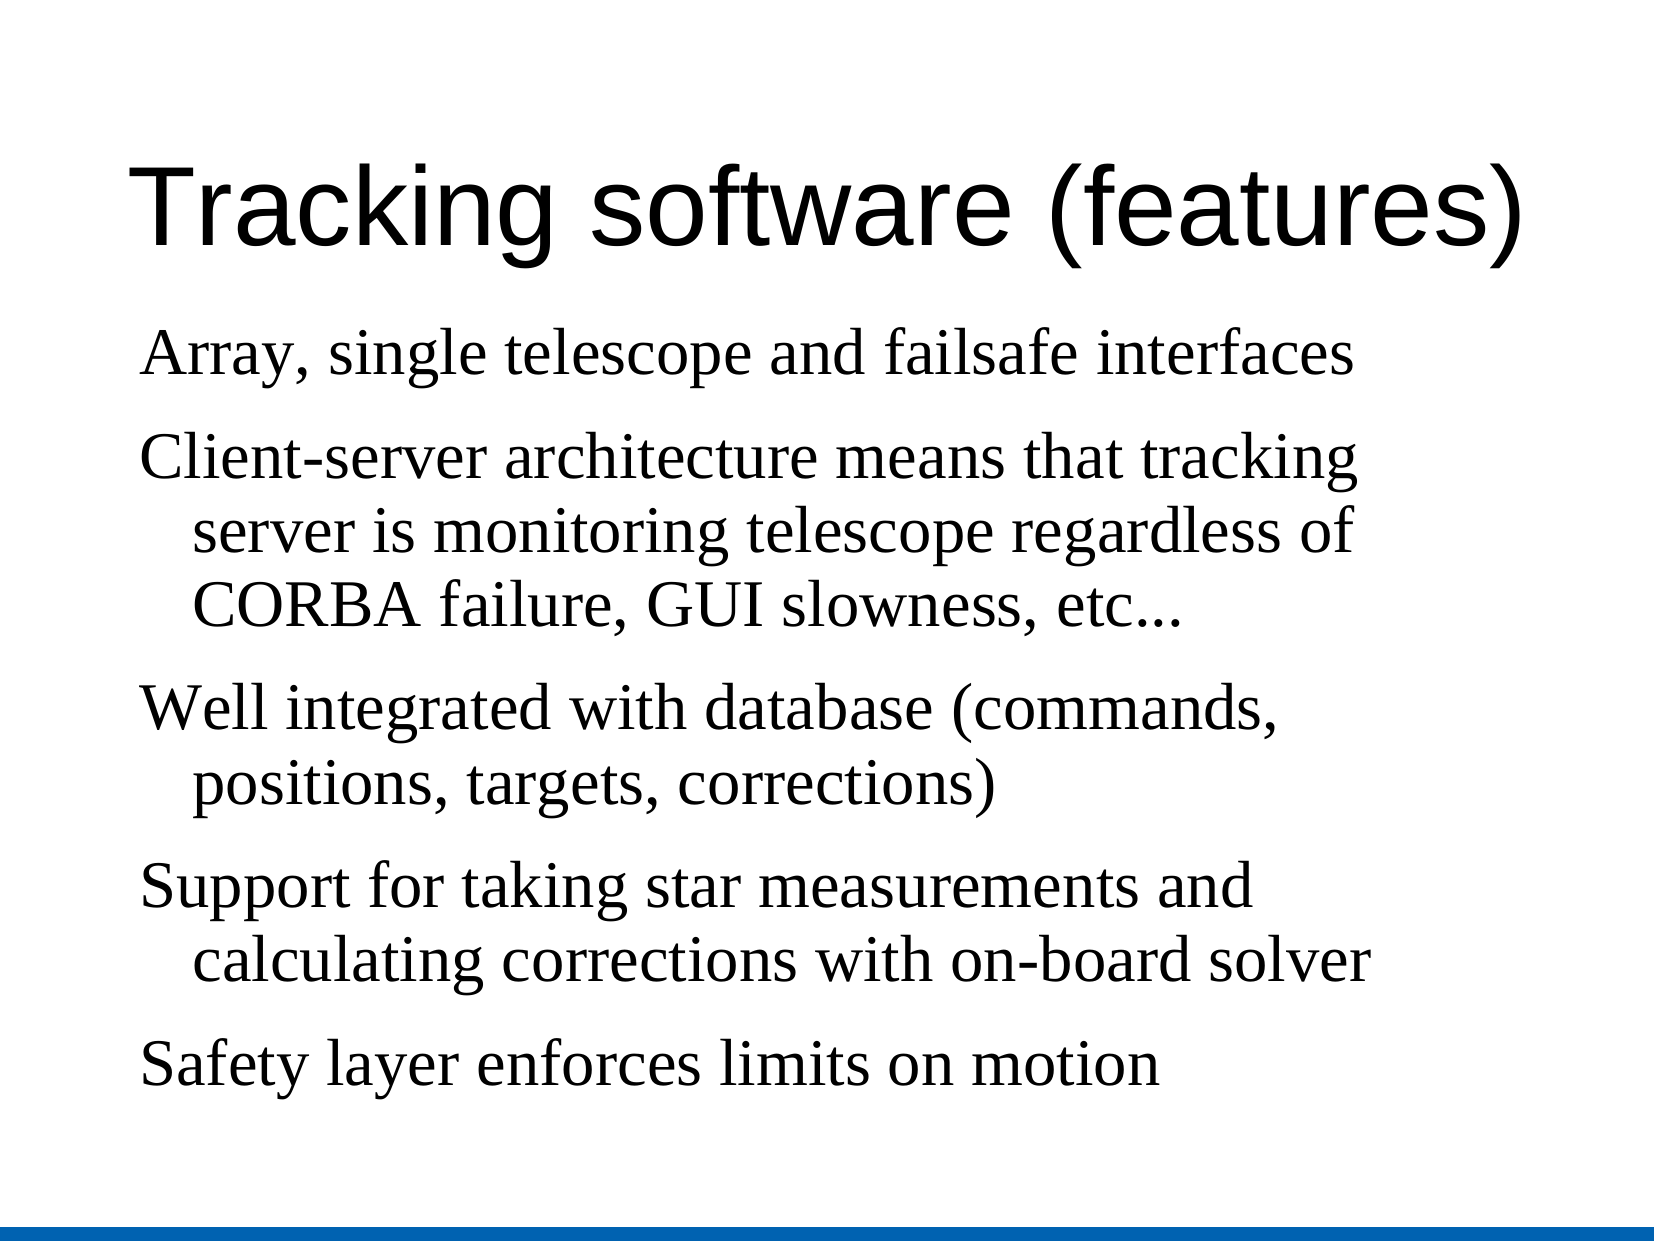

# Tracking software (features)
Array, single telescope and failsafe interfaces
Client-server architecture means that tracking server is monitoring telescope regardless of CORBA failure, GUI slowness, etc...
Well integrated with database (commands, positions, targets, corrections)
Support for taking star measurements and calculating corrections with on-board solver
Safety layer enforces limits on motion